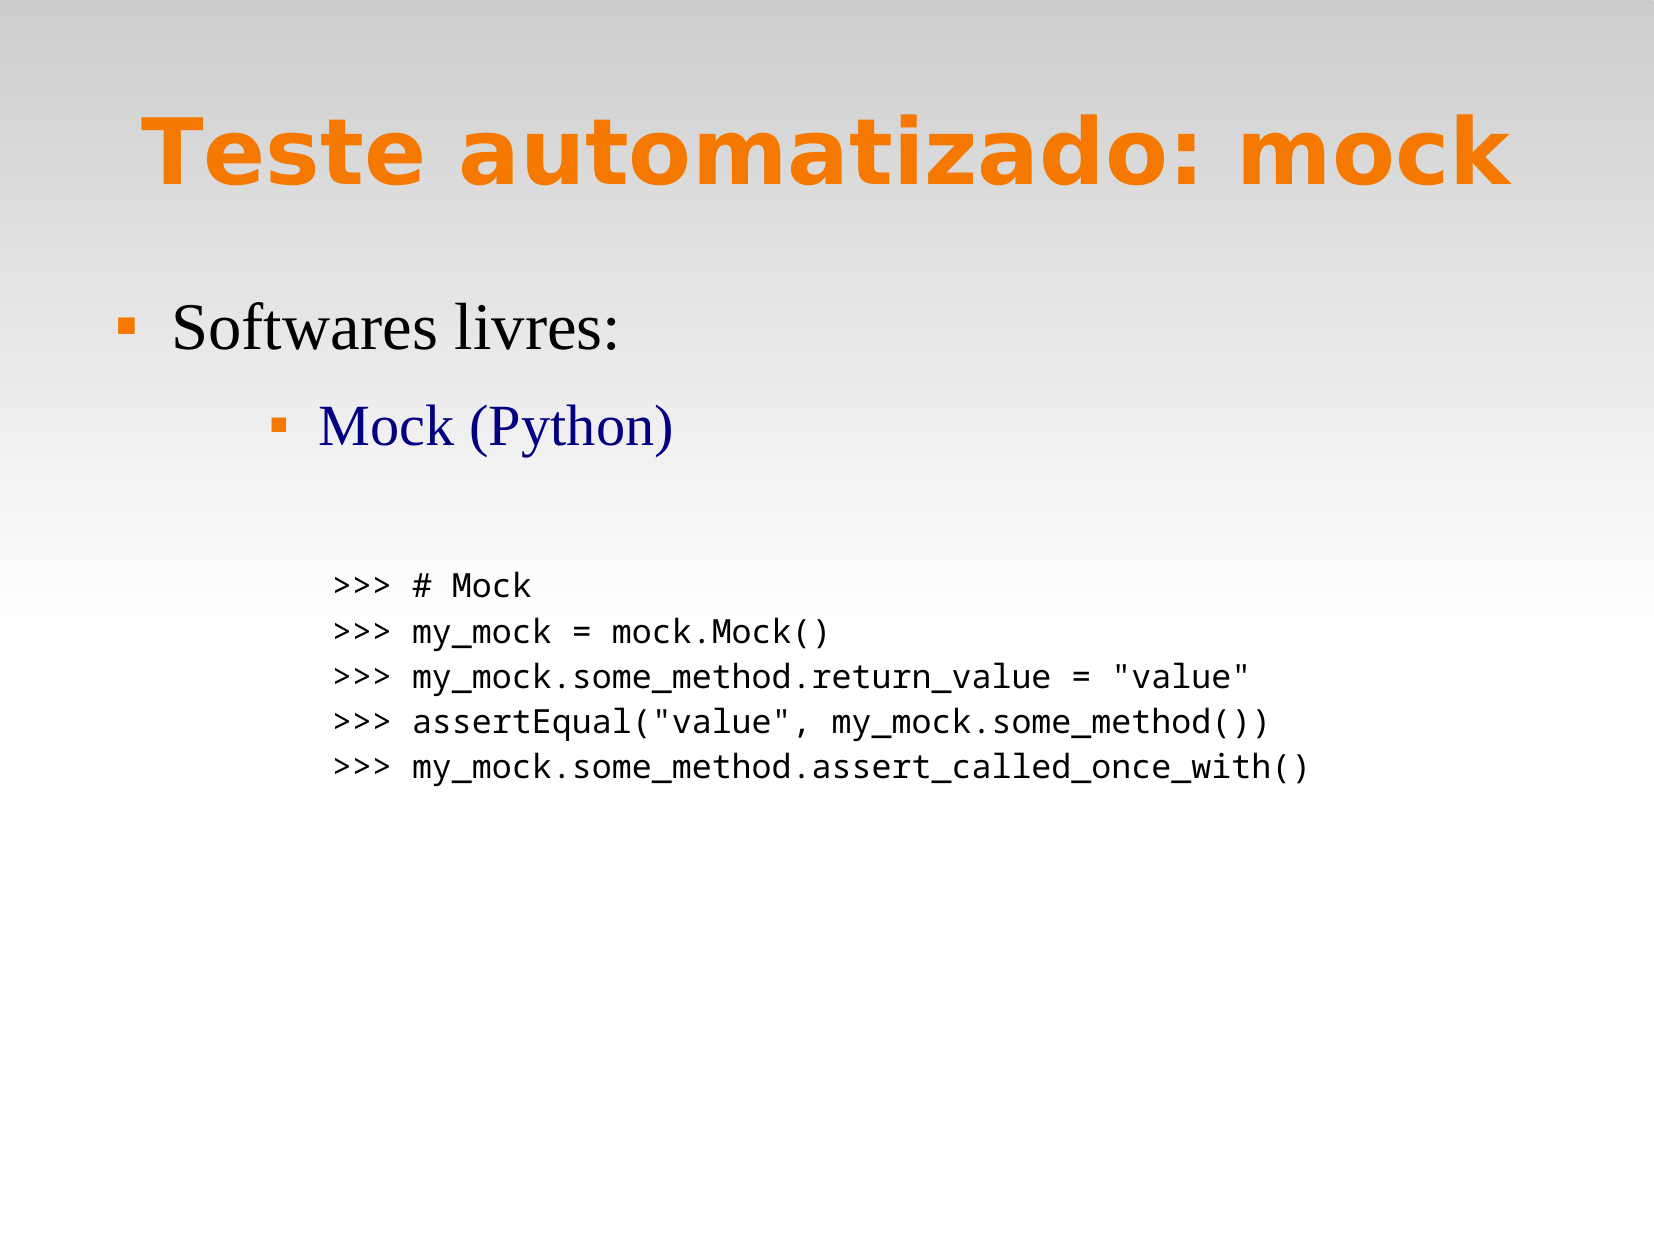

# Teste automatizado: mock
Softwares livres:
Mock (Python)
>>> # Mock
>>> my_mock = mock.Mock()
>>> my_mock.some_method.return_value = "value"
>>> assertEqual("value", my_mock.some_method())
>>> my_mock.some_method.assert_called_once_with()